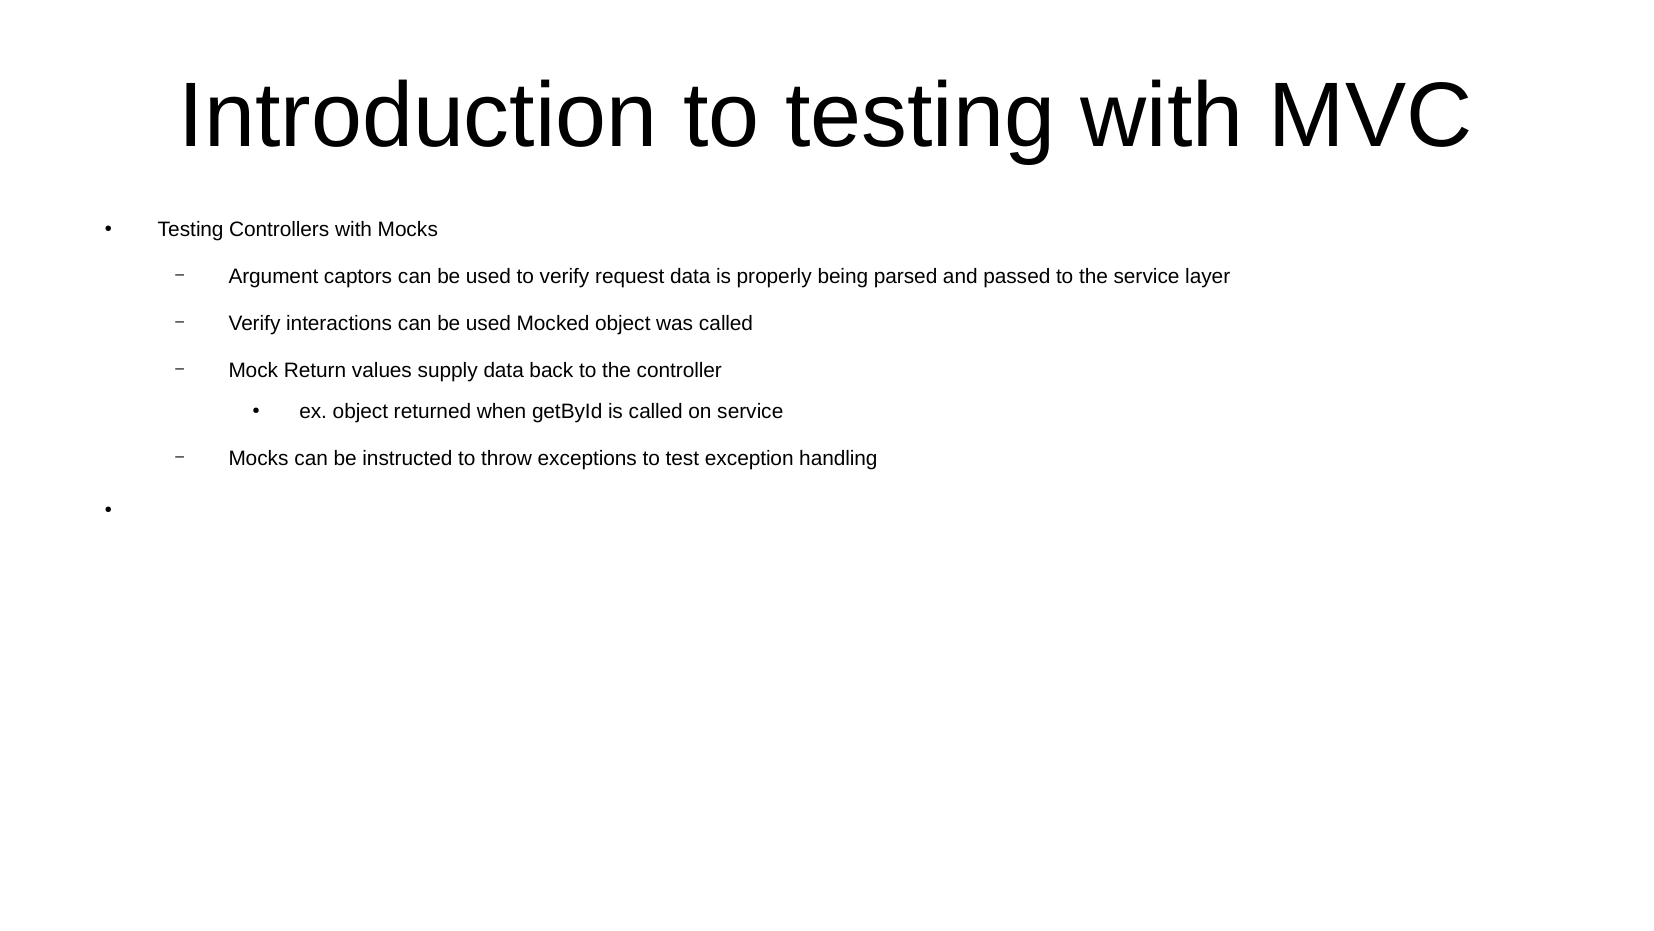

# Introduction to testing with MVC
Testing Controllers with Mocks
Argument captors can be used to verify request data is properly being parsed and passed to the service layer
Verify interactions can be used Mocked object was called
Mock Return values supply data back to the controller
ex. object returned when getById is called on service
Mocks can be instructed to throw exceptions to test exception handling